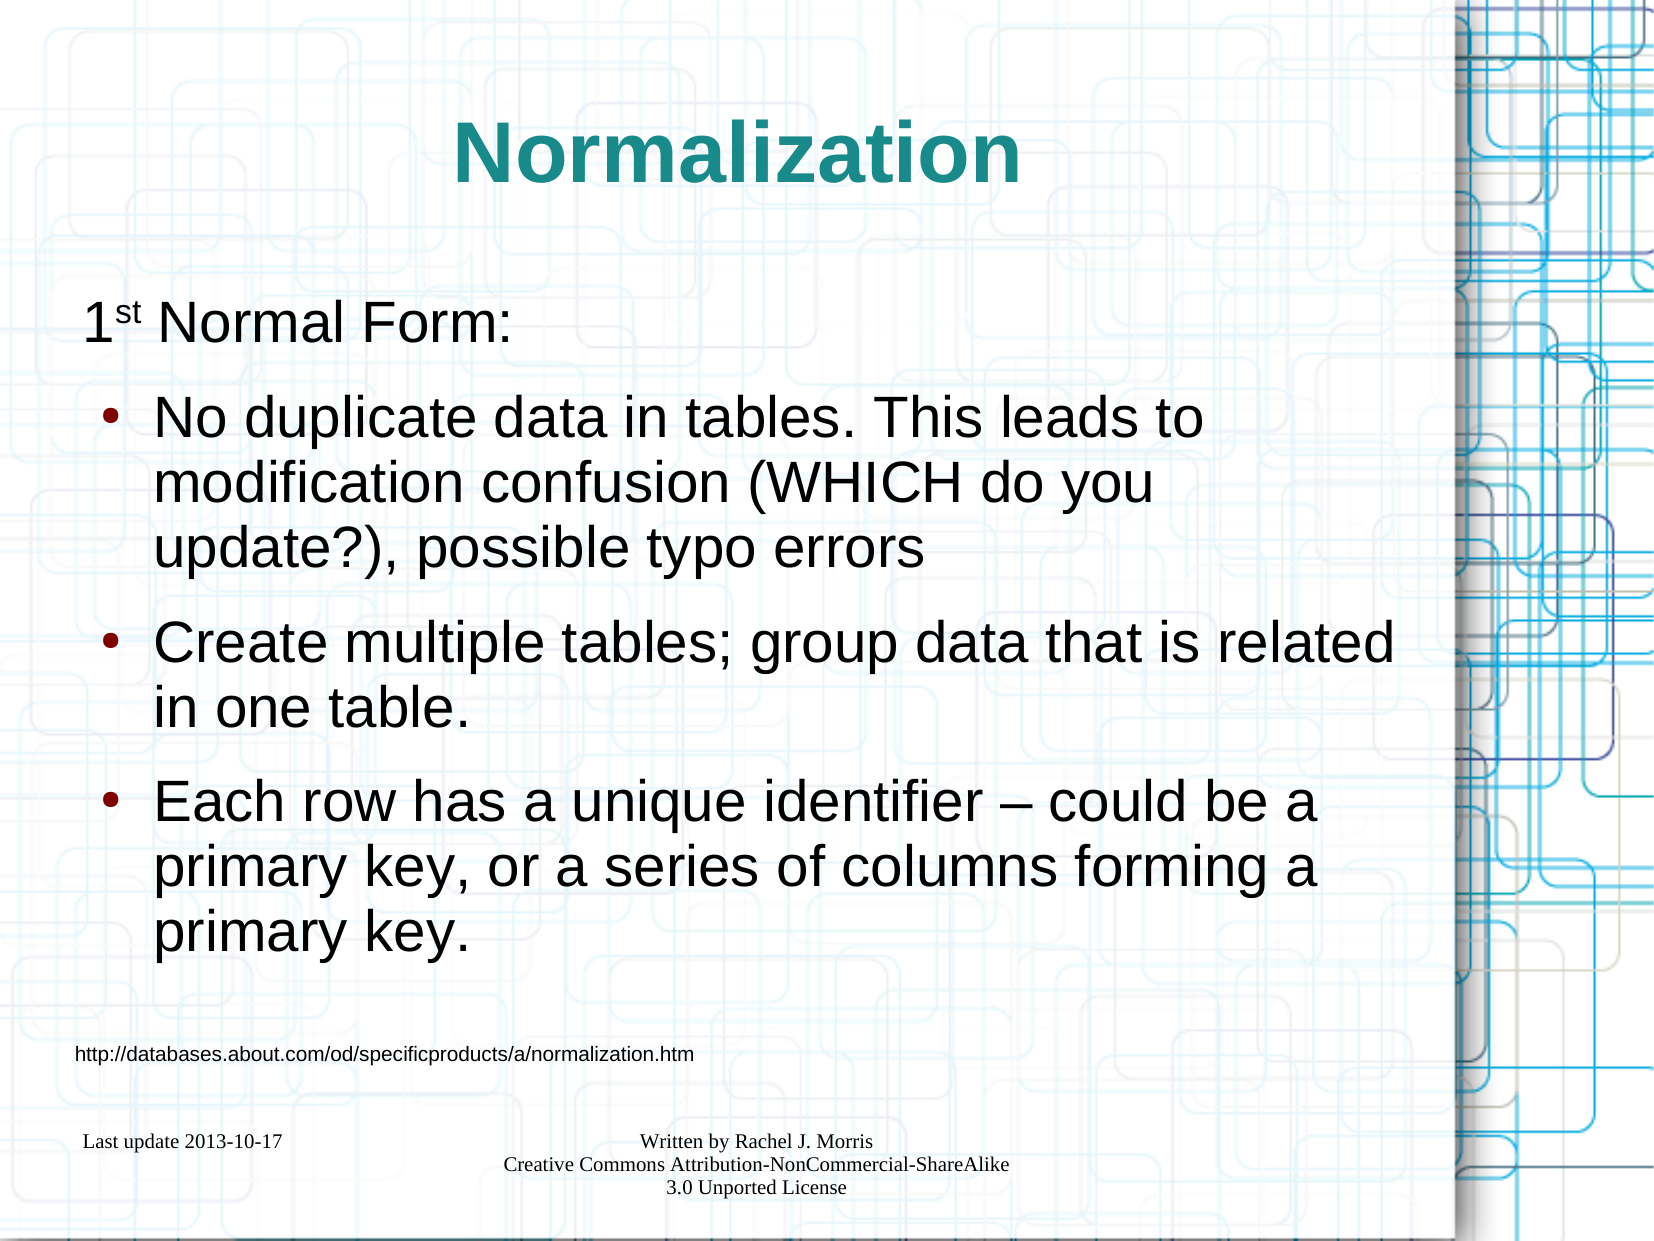

# Normalization
1st Normal Form:
No duplicate data in tables. This leads to modification confusion (WHICH do you update?), possible typo errors
Create multiple tables; group data that is related in one table.
Each row has a unique identifier – could be a primary key, or a series of columns forming a primary key.
http://databases.about.com/od/specificproducts/a/normalization.htm